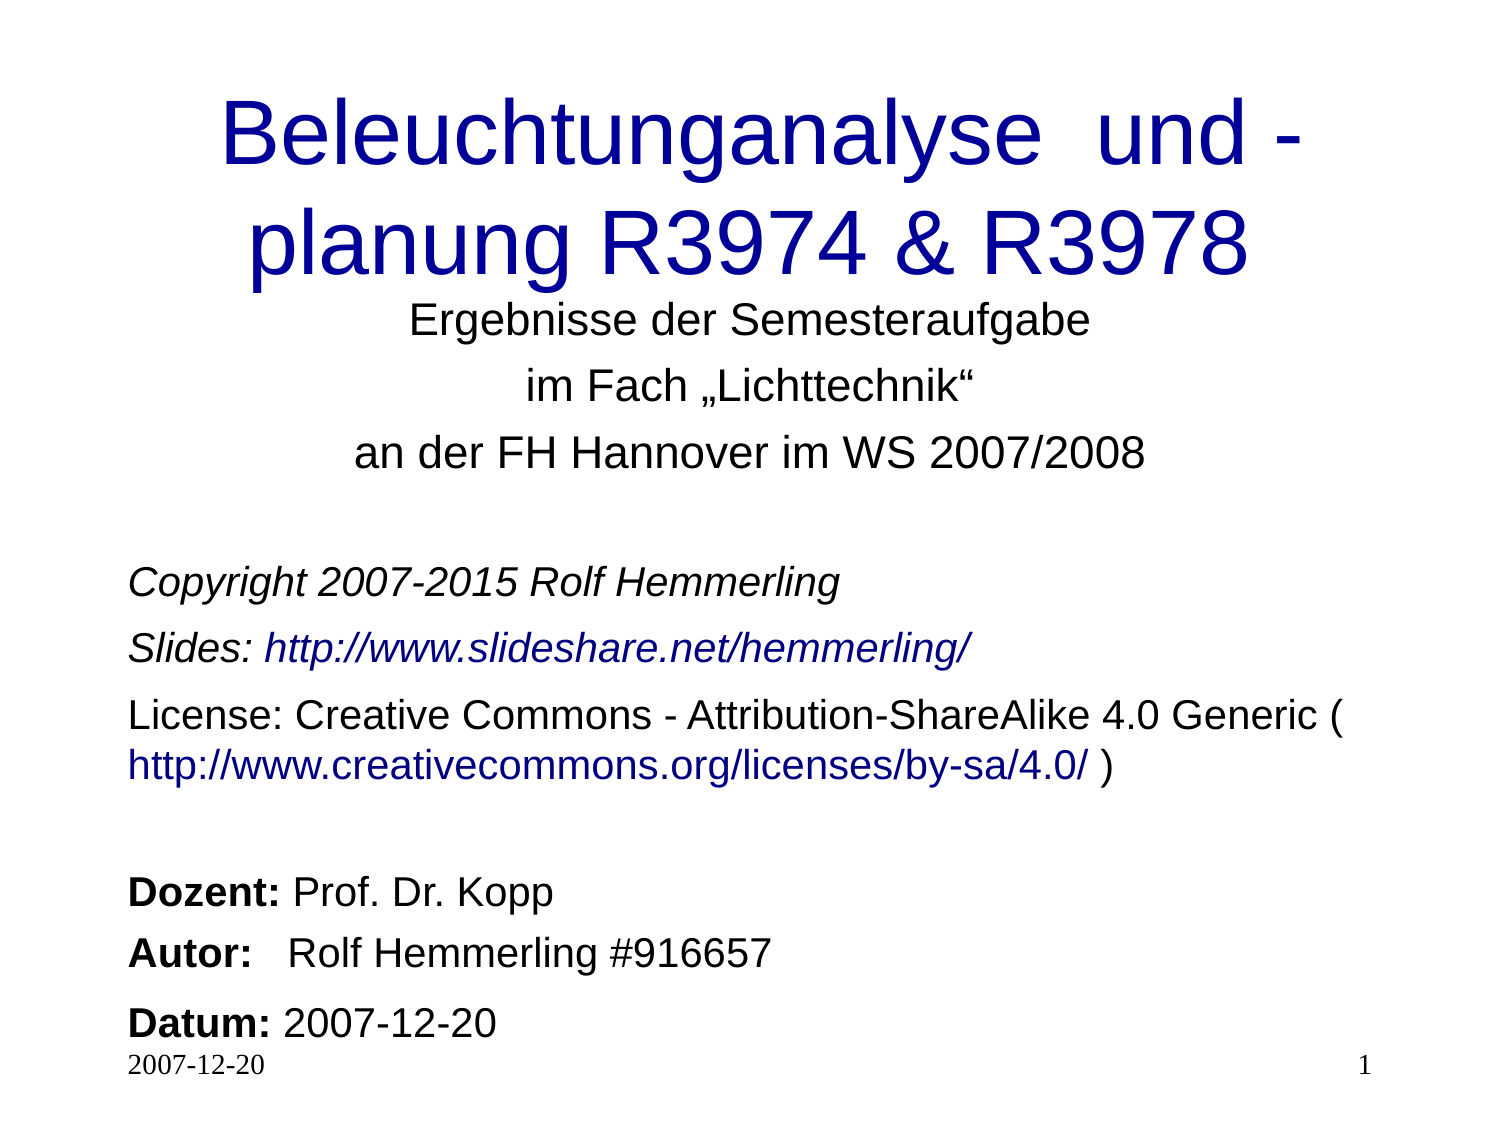

# Beleuchtunganalyse und -planung R3974 & R3978
Ergebnisse der Semesteraufgabe
im Fach „Lichttechnik“
an der FH Hannover im WS 2007/2008
Copyright 2007-2015 Rolf Hemmerling
Slides: http://www.slideshare.net/hemmerling/
License: Creative Commons - Attribution-ShareAlike 4.0 Generic ( http://www.creativecommons.org/licenses/by-sa/4.0/ )
Dozent: Prof. Dr. Kopp
Autor: Rolf Hemmerling #916657
Datum: 2007-12-20
2007-12-20
1